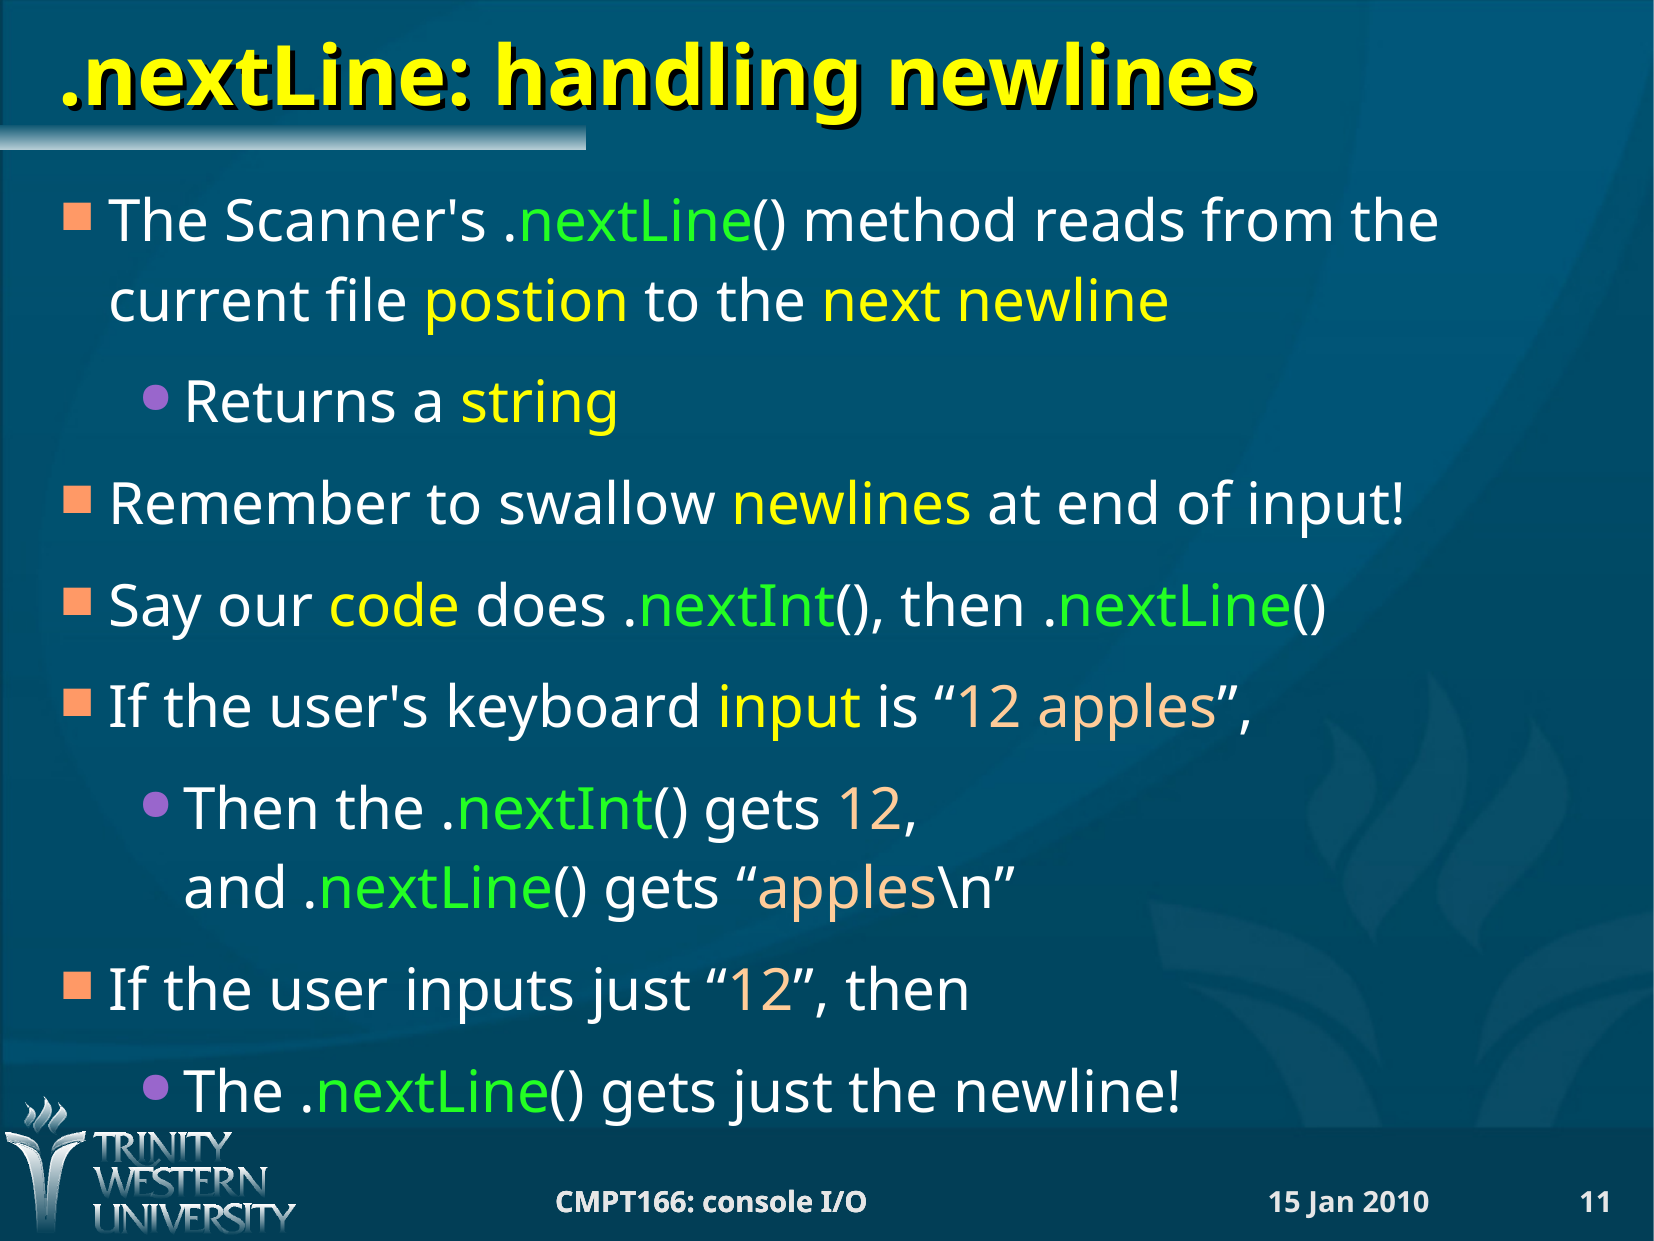

# .nextLine: handling newlines
The Scanner's .nextLine() method reads from the current file postion to the next newline
Returns a string
Remember to swallow newlines at end of input!
Say our code does .nextInt(), then .nextLine()
If the user's keyboard input is “12 apples”,
Then the .nextInt() gets 12,
and .nextLine() gets “apples\n”
If the user inputs just “12”, then
The .nextLine() gets just the newline!
CMPT166: console I/O
15 Jan 2010
11